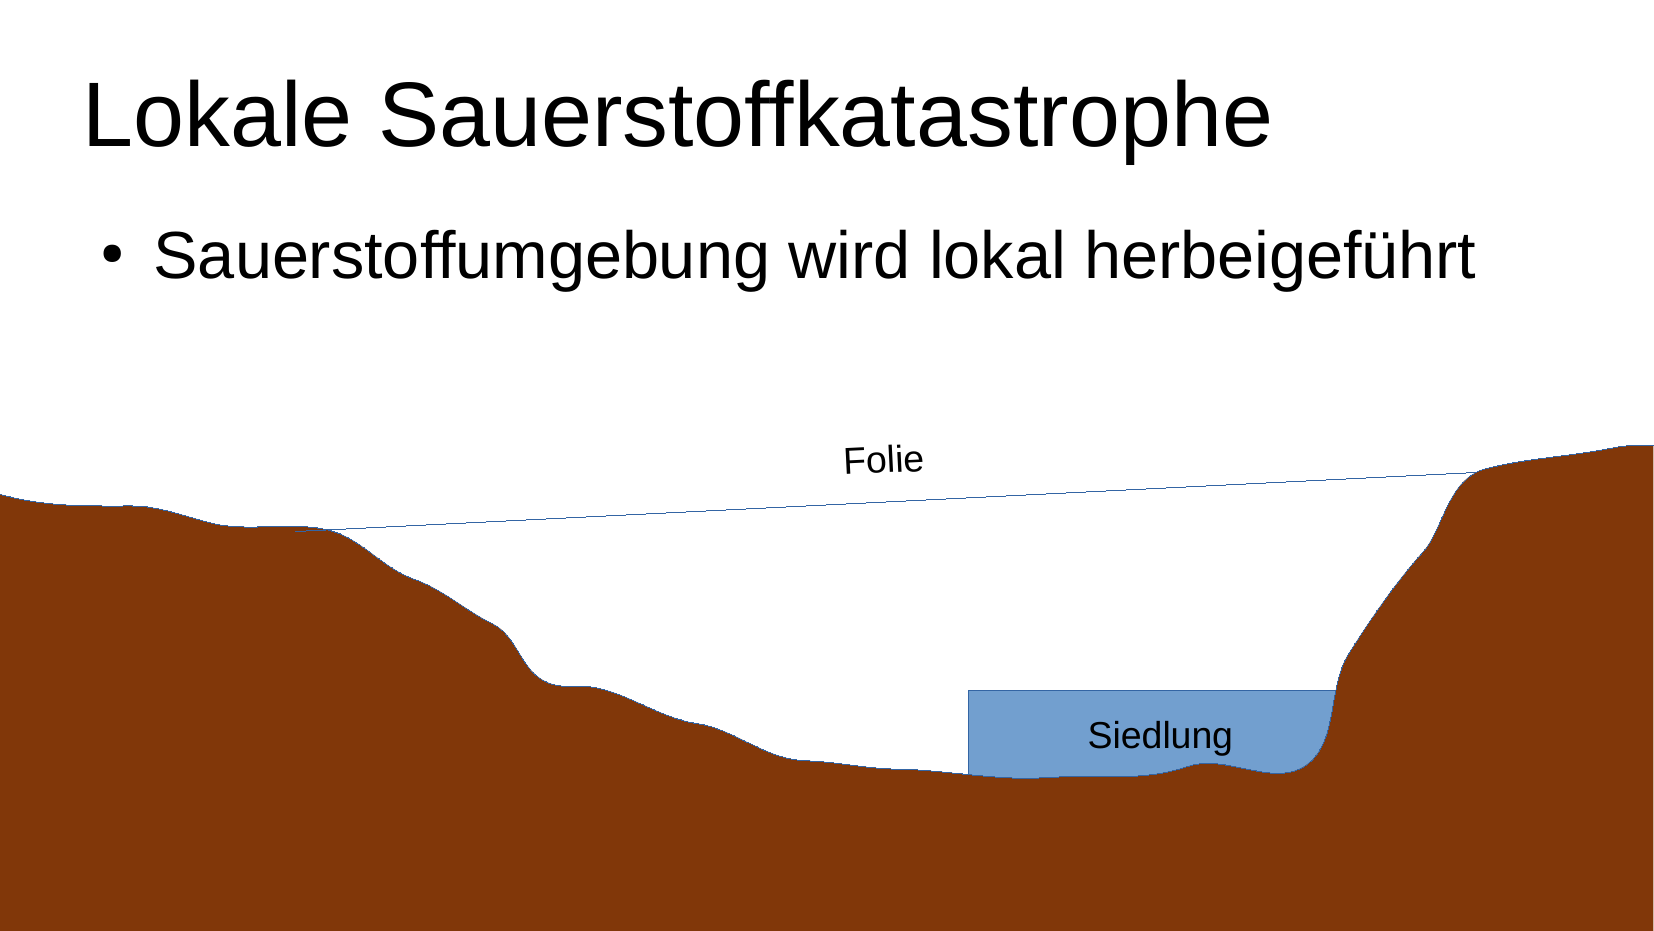

# Lokale Sauerstoffkatastrophe
Sauerstoffumgebung wird lokal herbeigeführt
Folie
Siedlung